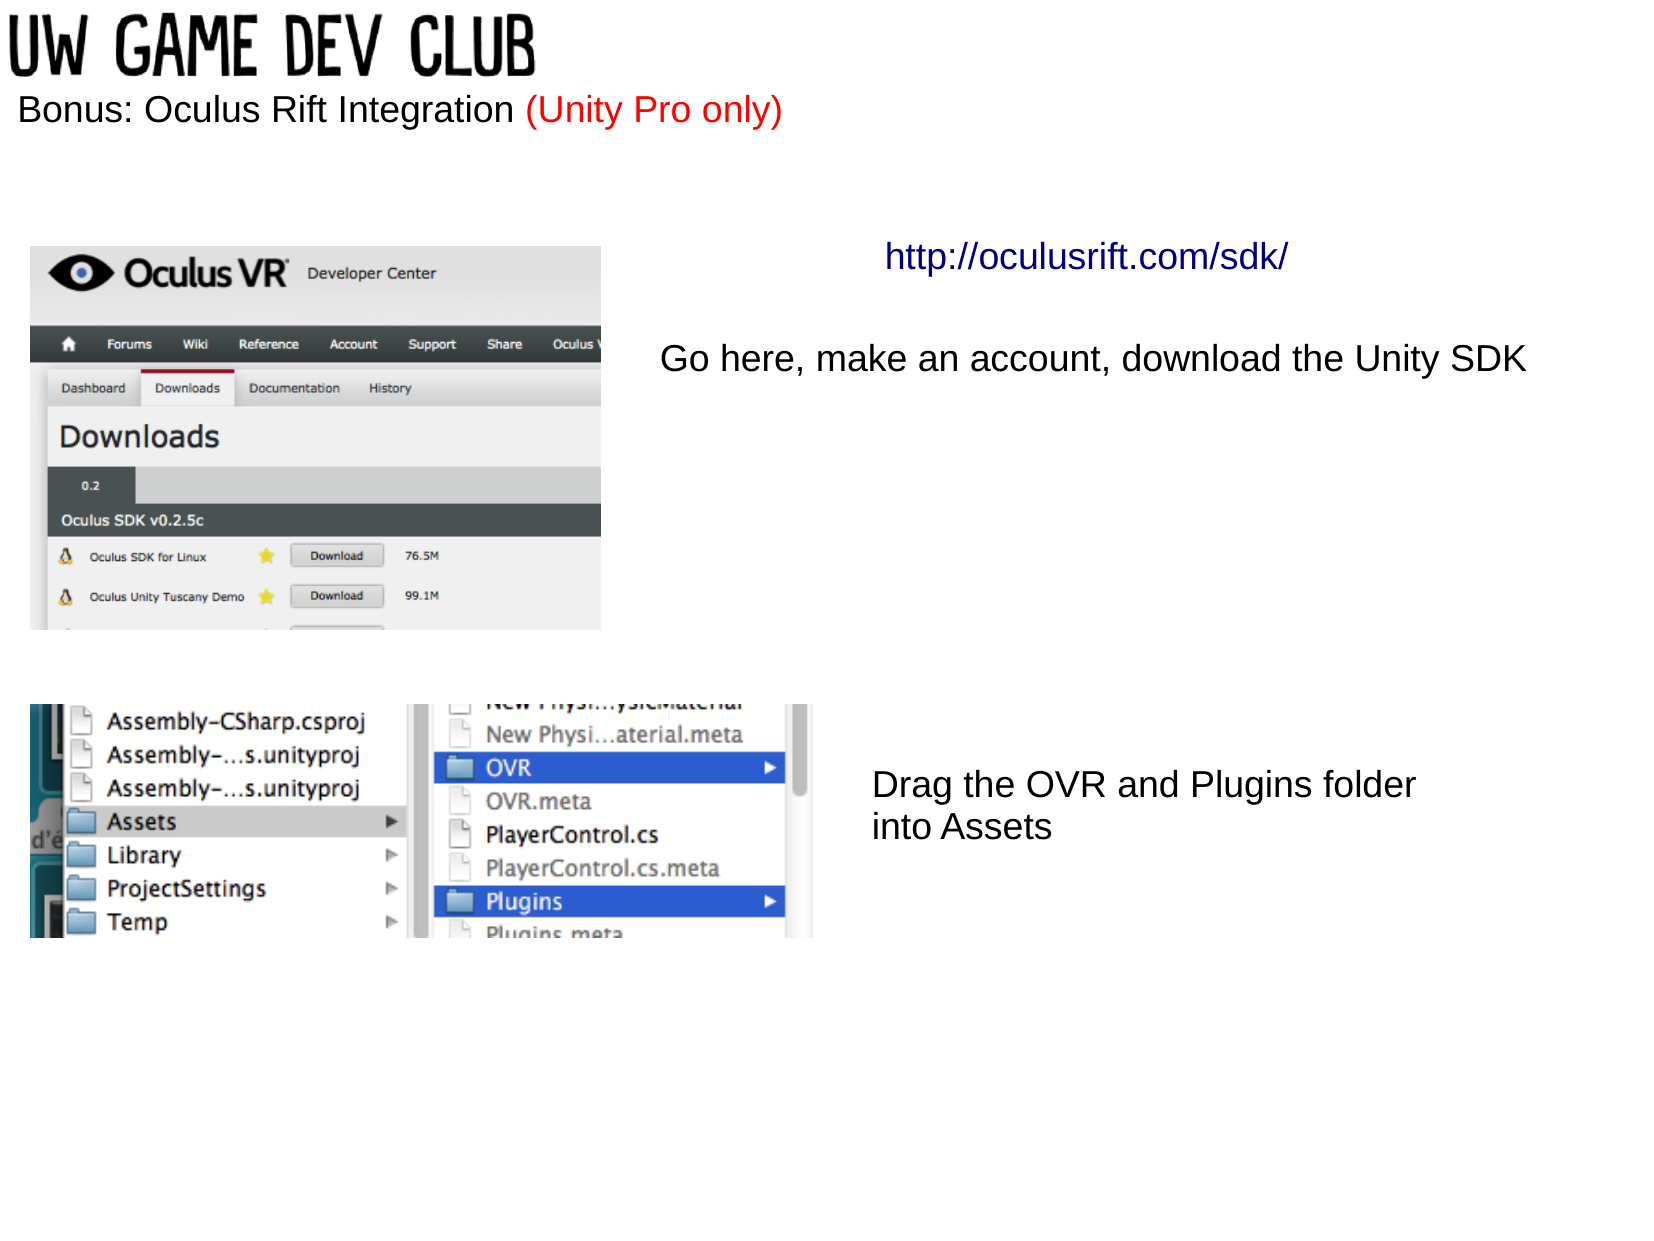

Bonus: Oculus Rift Integration (Unity Pro only)
http://oculusrift.com/sdk/
Go here, make an account, download the Unity SDK
Drag the OVR and Plugins folder into Assets